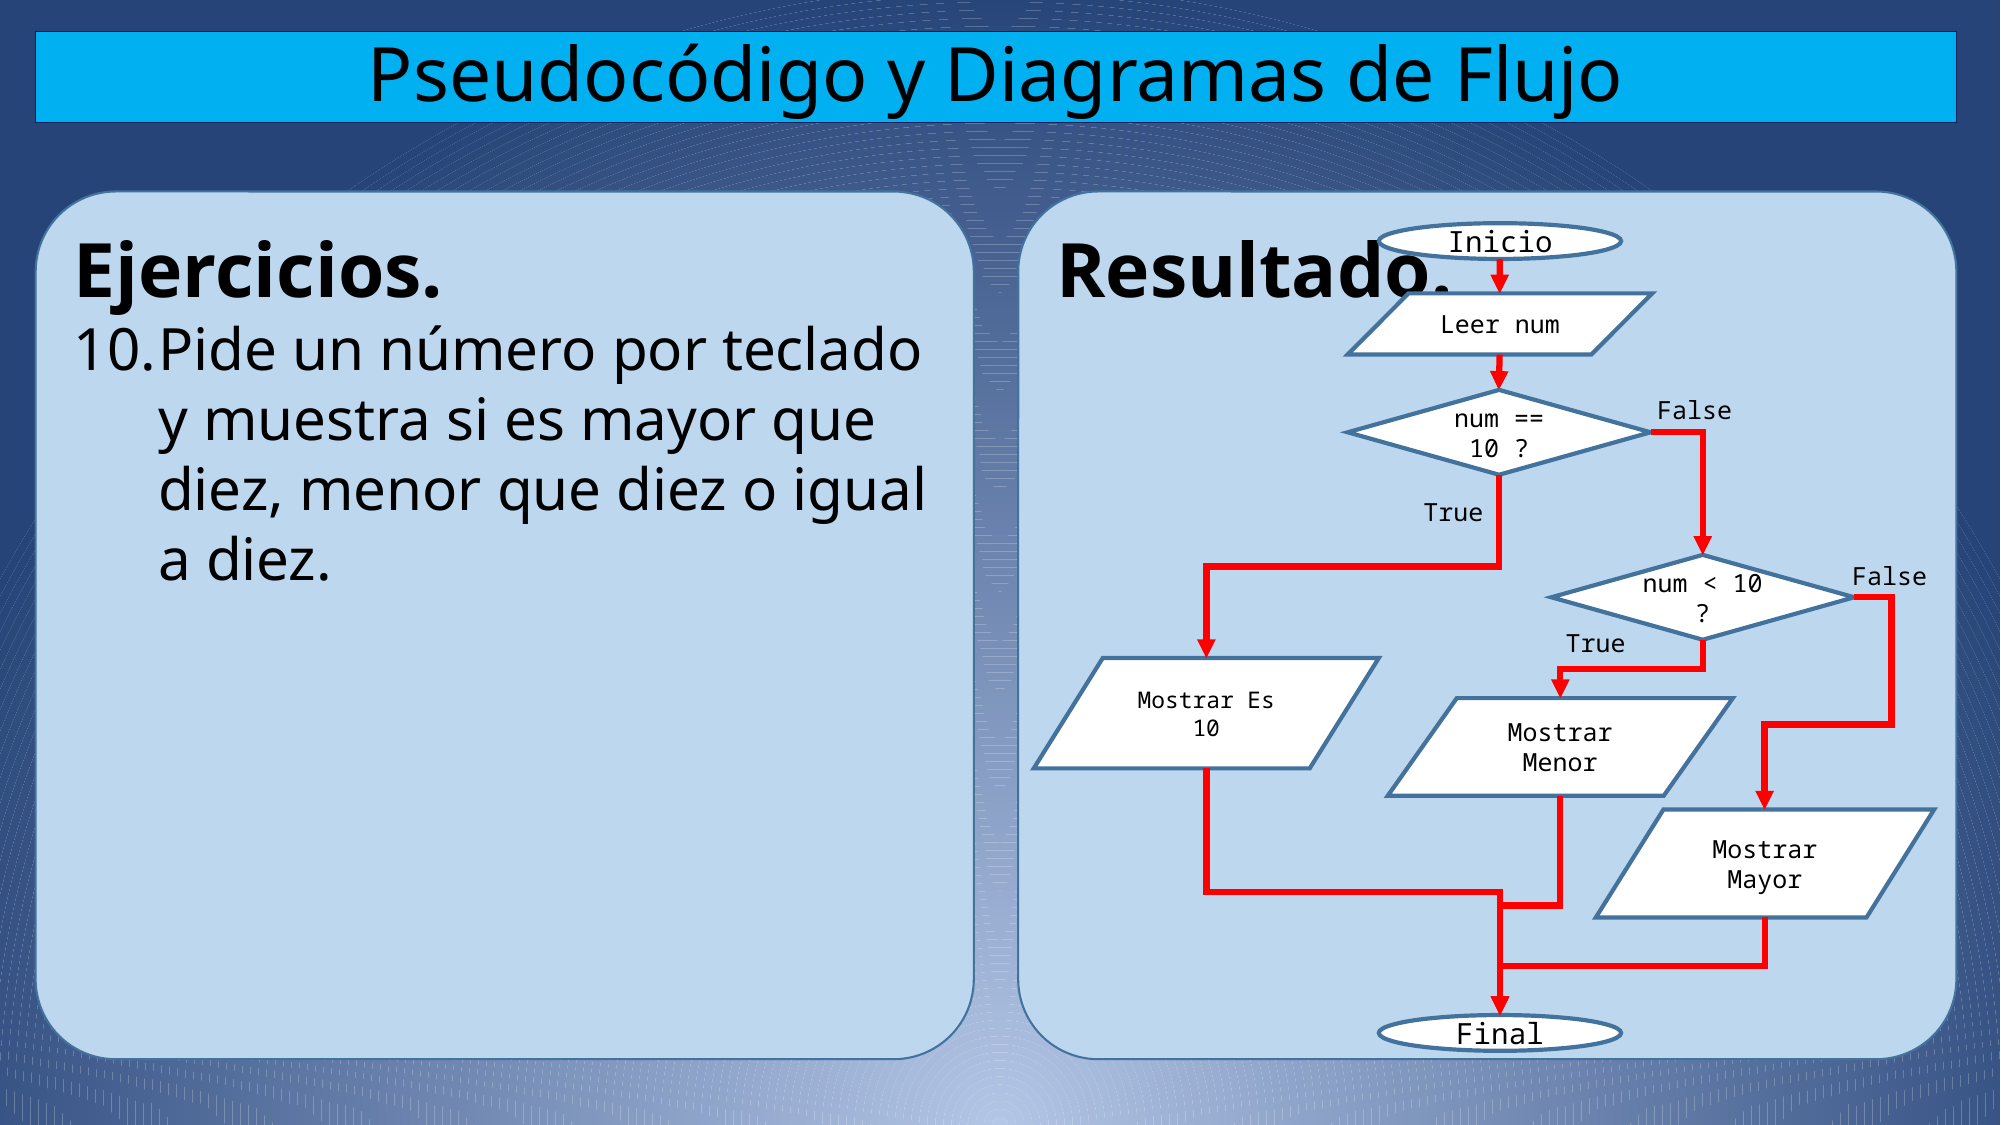

# Pseudocódigo y Diagramas de Flujo
Ejercicios.
Pide un número por teclado y muestra si es mayor que diez, menor que diez o igual a diez.
Resultado.
Inicio
Leer num
False
num == 10 ?
True
False
num < 10 ?
True
Mostrar Es 10
Mostrar Menor
Mostrar Mayor
Final